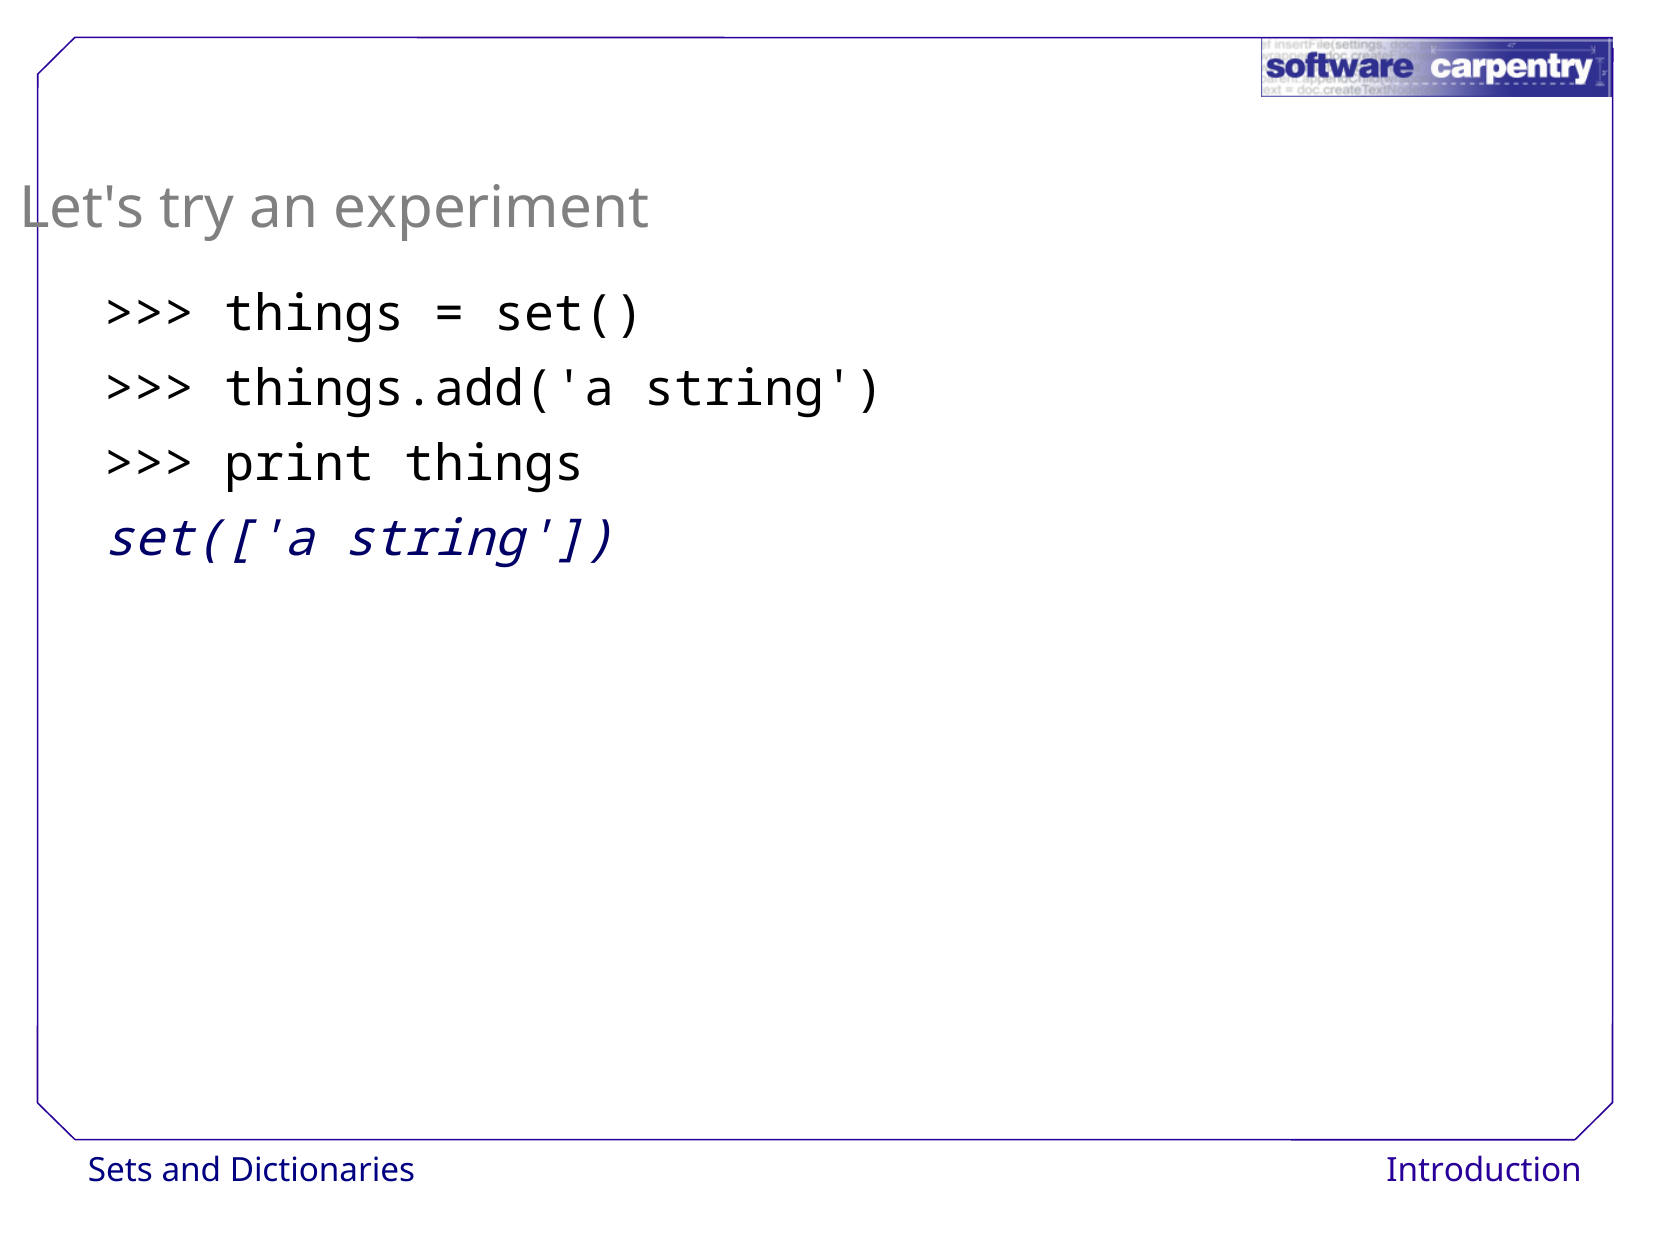

Let's try an experiment
>>> things = set()
>>> things.add('a string')
>>> print things
set(['a string'])